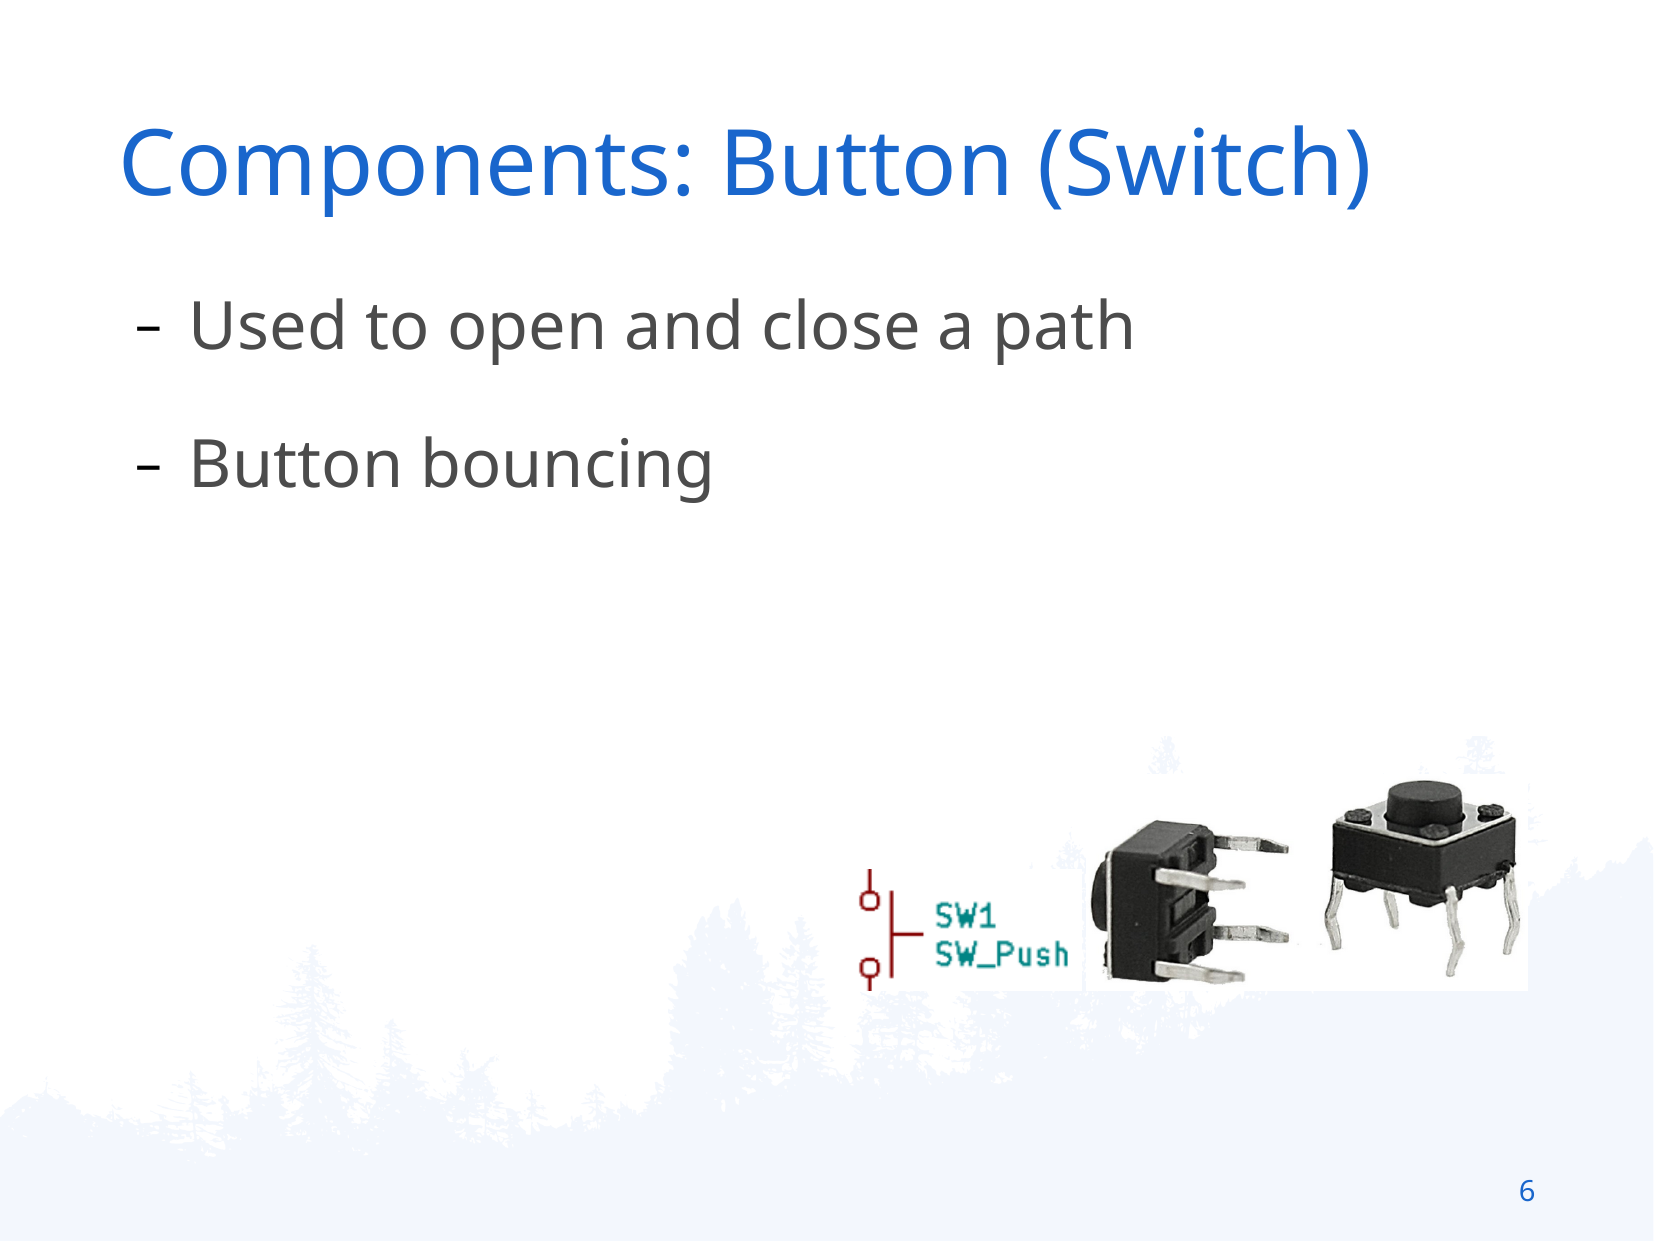

# Components: Button (Switch)
Used to open and close a path
Button bouncing
6